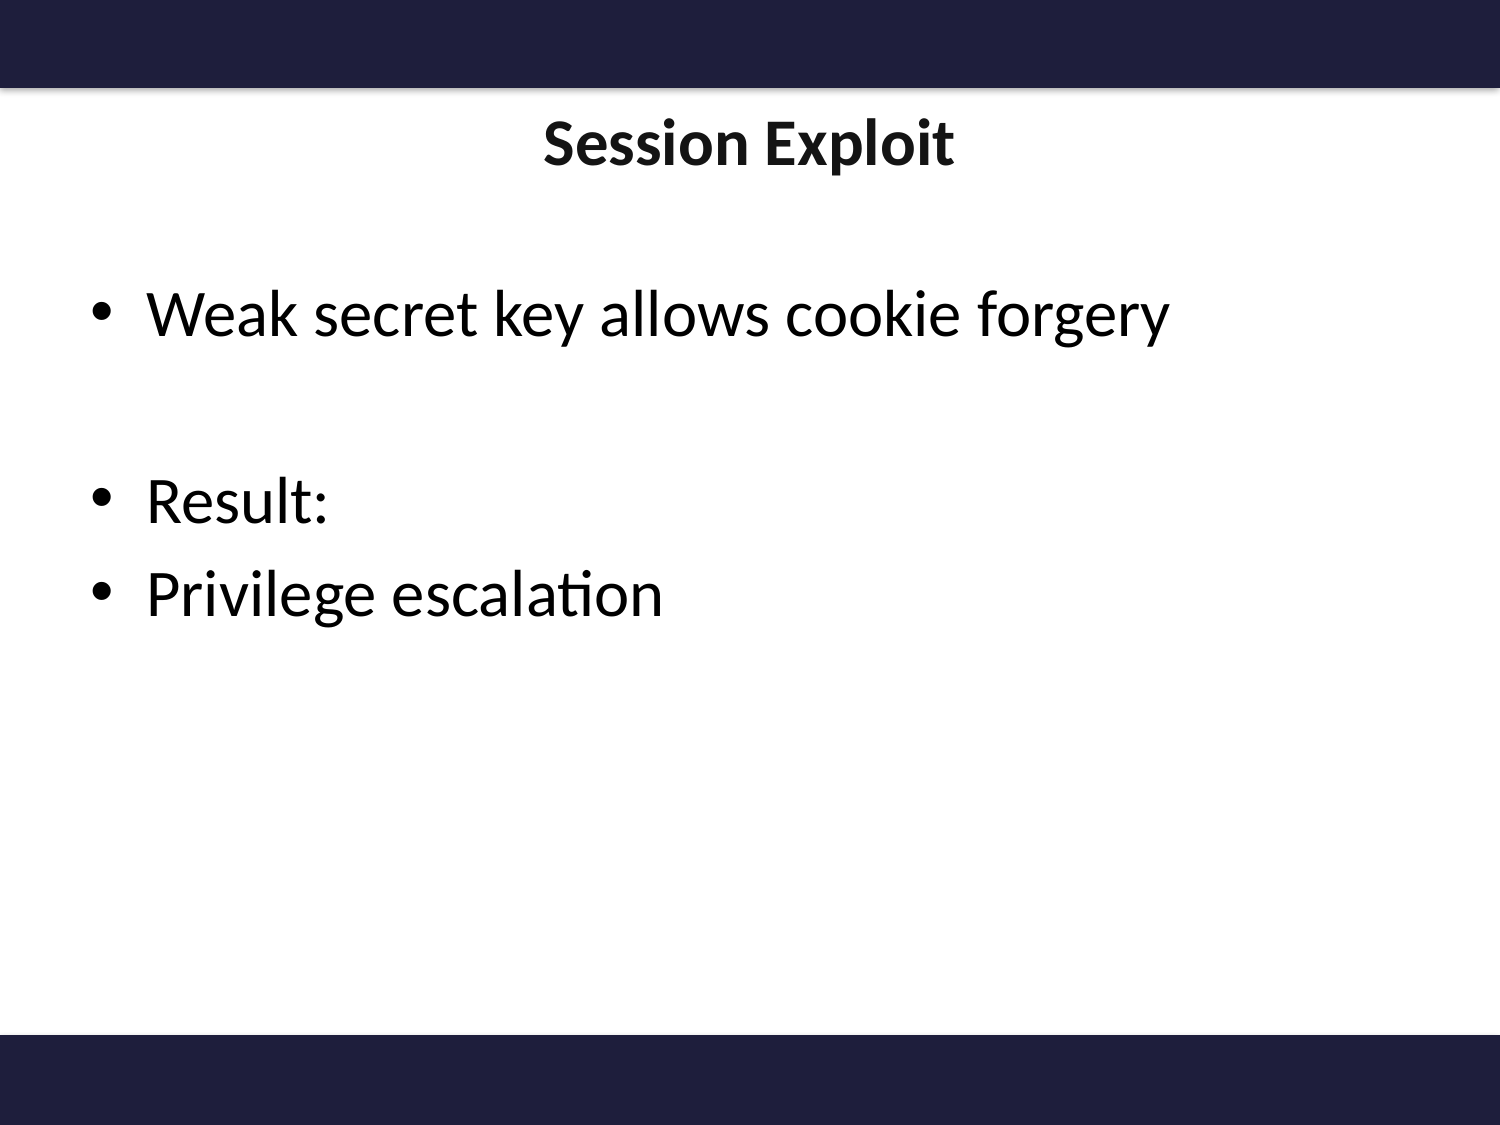

# Session Exploit
Weak secret key allows cookie forgery
Result:
Privilege escalation